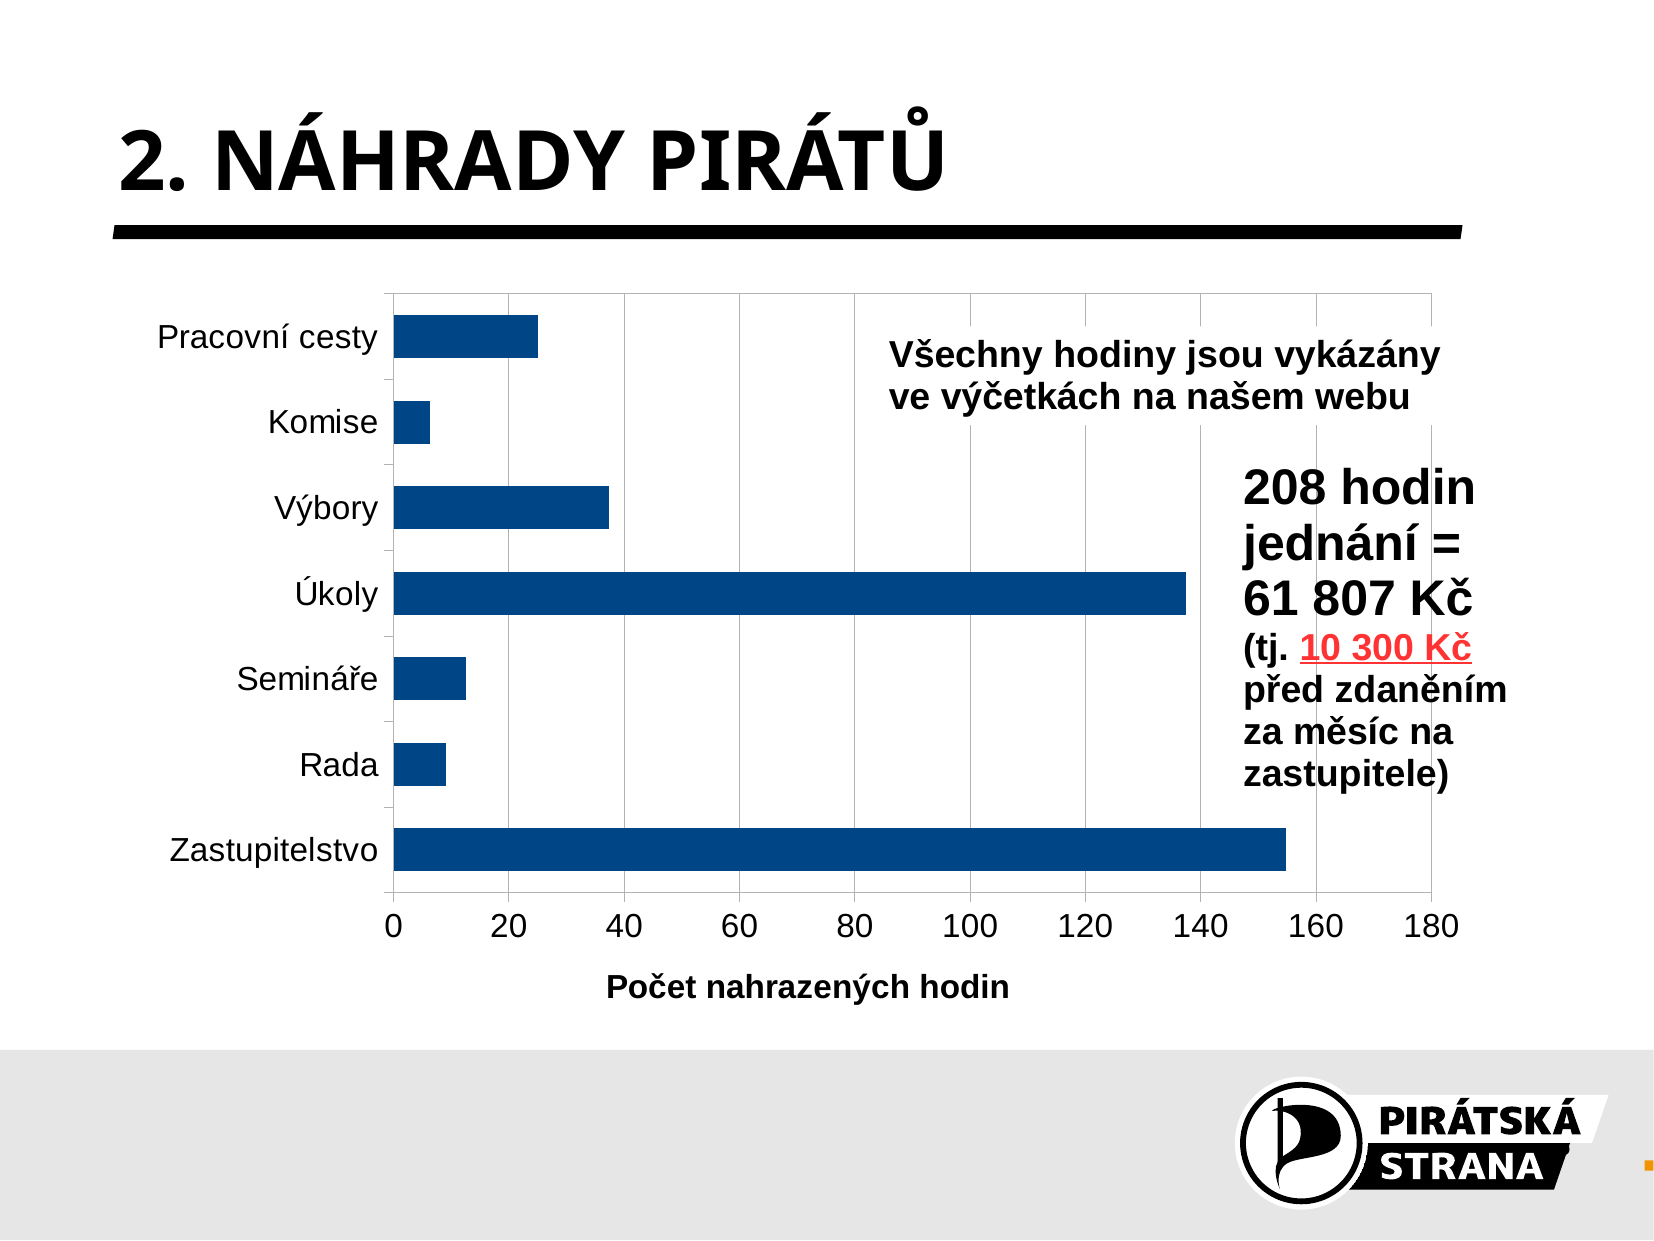

# 2. NÁHRADY PIRÁTŮ
### Chart
| Category | Sloupec F |
|---|---|
| Zastupitelstvo | 154.75 |
| Rada | 9.0 |
| Semináře | 12.6 |
| Úkoly | 137.35 |
| Výbory | 37.3 |
| Komise | 6.3 |
| Pracovní cesty | 25.0 |Všechny hodiny jsou vykázány
ve výčetkách na našem webu
208 hodin jednání =
61 807 Kč
(tj. 10 300 Kč před zdaněním za měsíc na zastupitele)